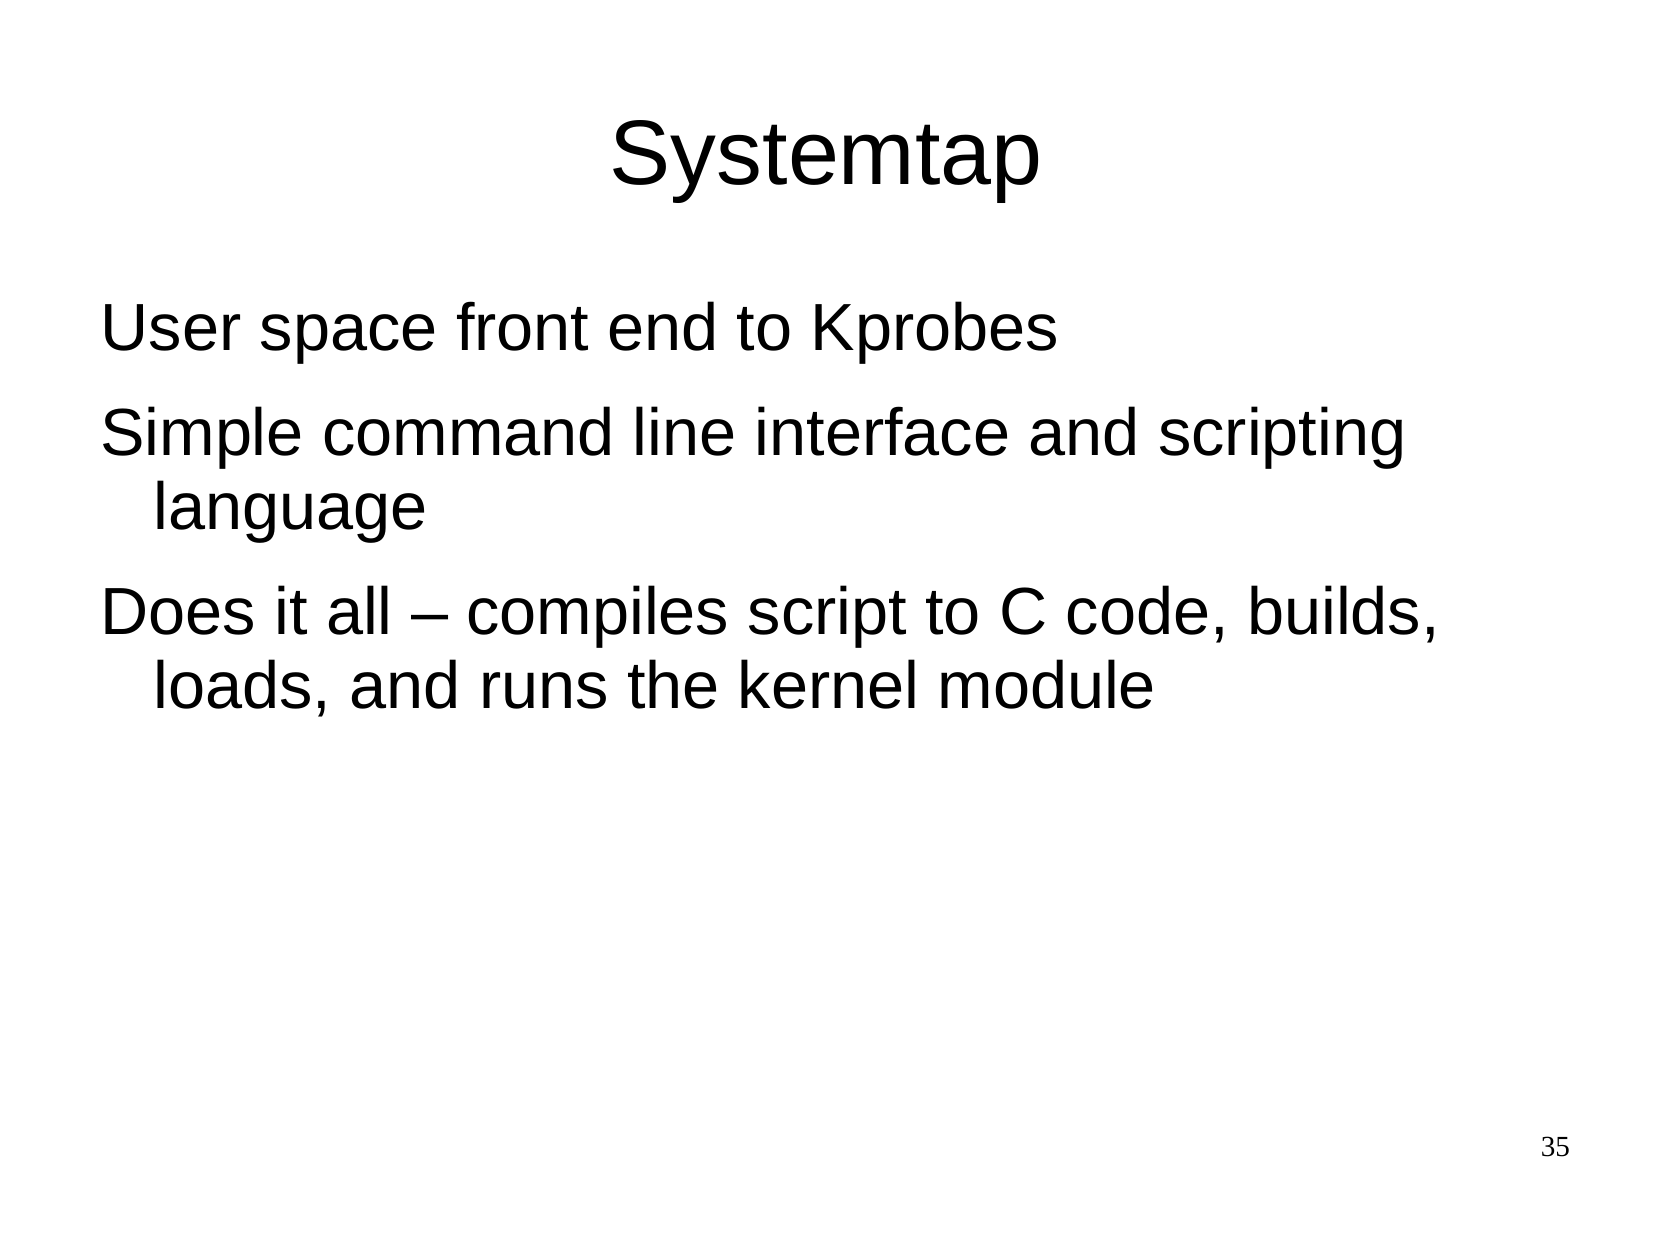

# Systemtap
User space front end to Kprobes
Simple command line interface and scripting language
Does it all – compiles script to C code, builds, loads, and runs the kernel module
35